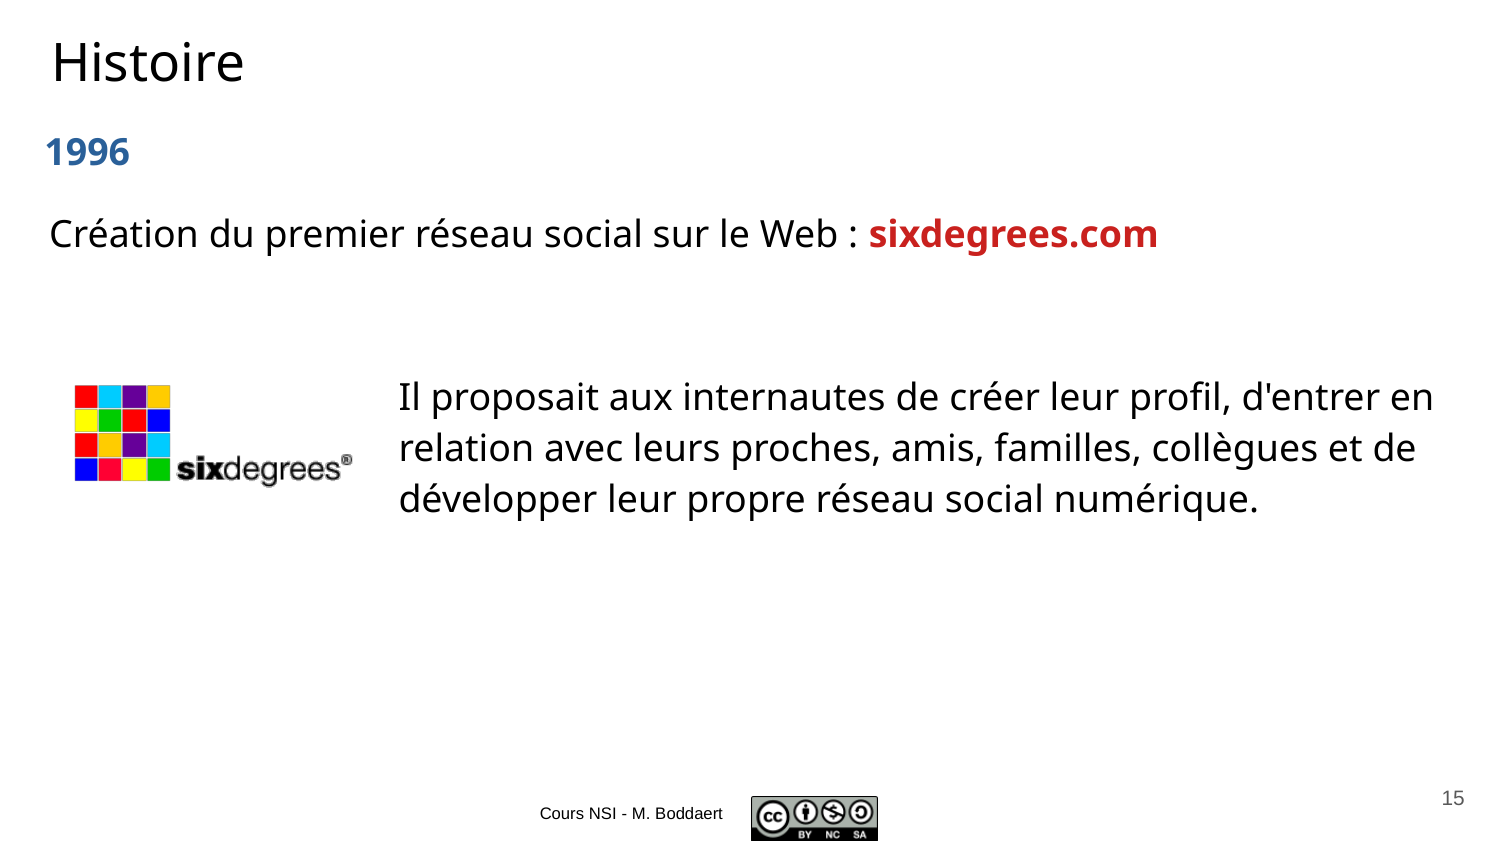

# Histoire
1996
Création du premier réseau social sur le Web : sixdegrees.com
Il proposait aux internautes de créer leur profil, d'entrer en relation avec leurs proches, amis, familles, collègues et de développer leur propre réseau social numérique.